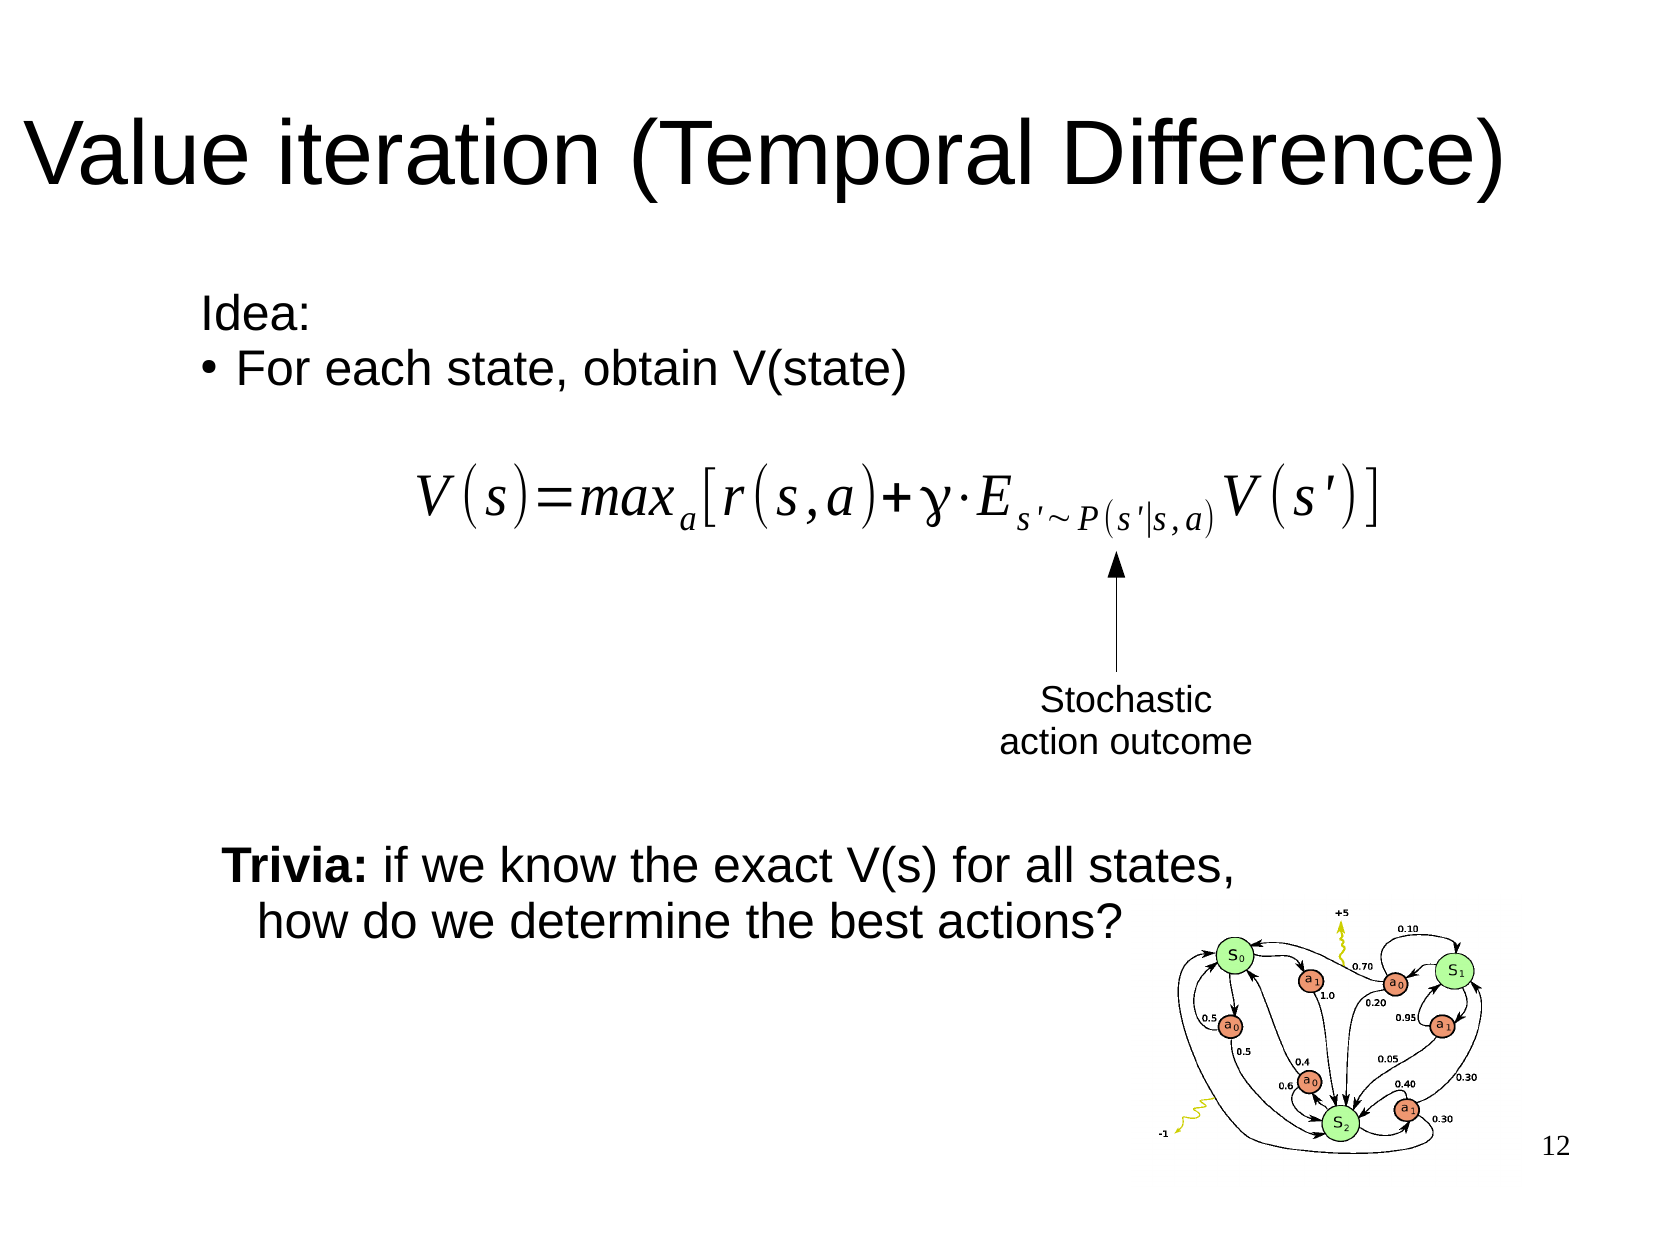

# Value iteration (Temporal Difference)
Idea:
For each state, obtain V(state)
Stochastic action outcome
Trivia: if we know the exact V(s) for all states,
how do we determine the best actions?
12